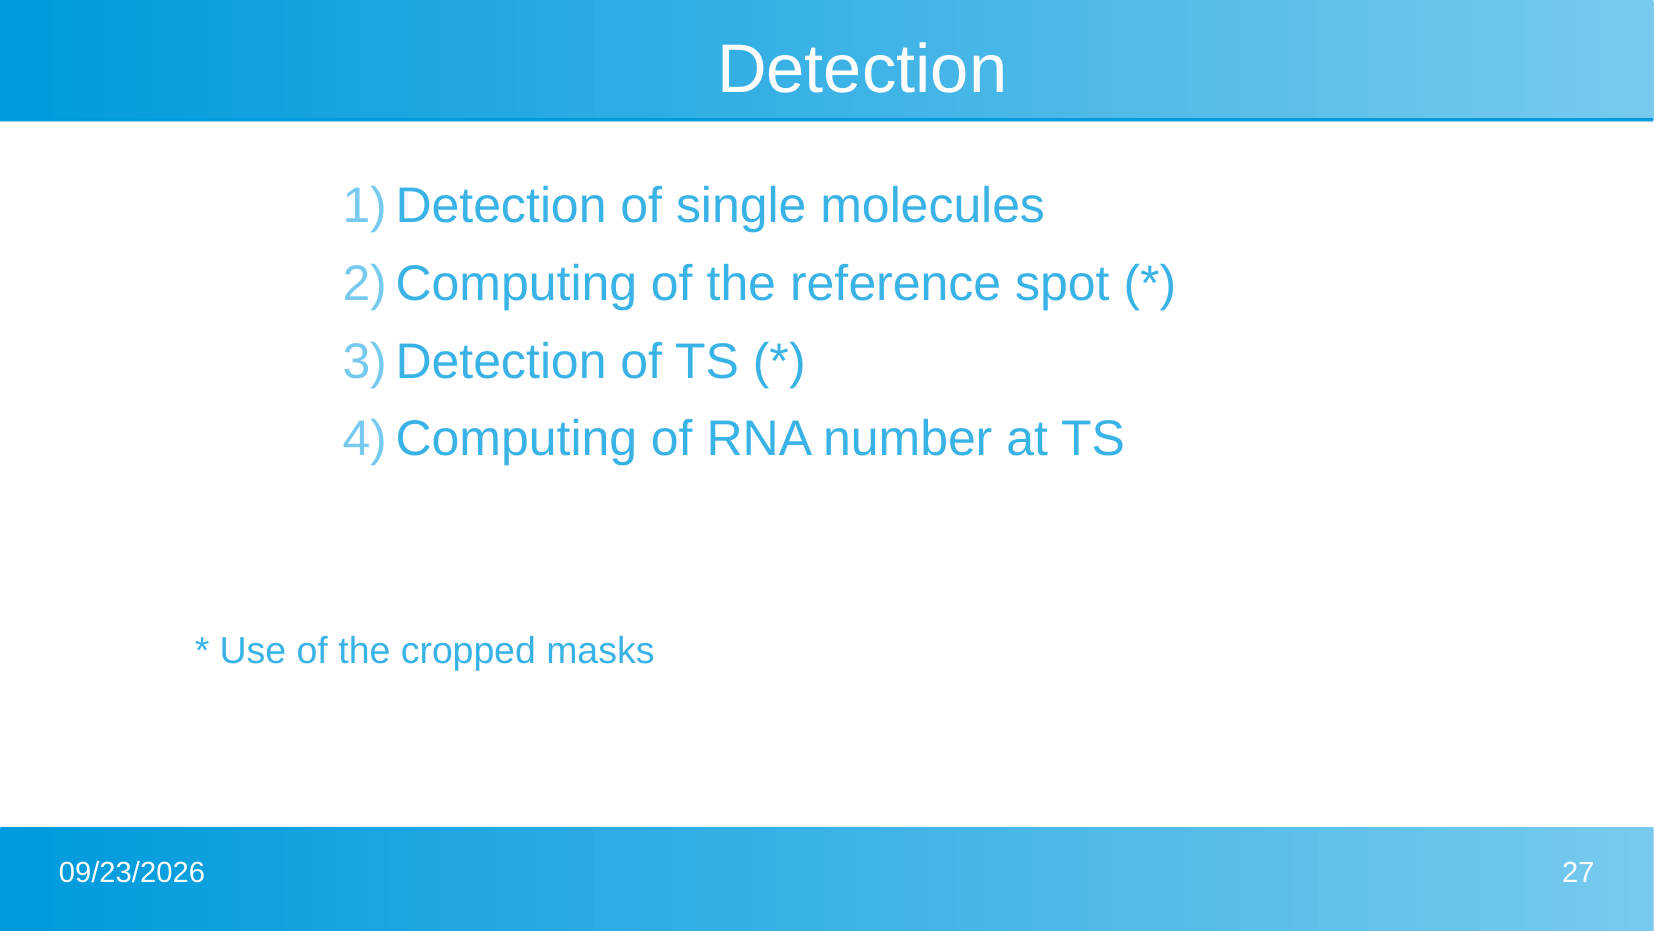

# Detection
Detection of single molecules
Computing of the reference spot (*)
Detection of TS (*)
Computing of RNA number at TS
* Use of the cropped masks
27